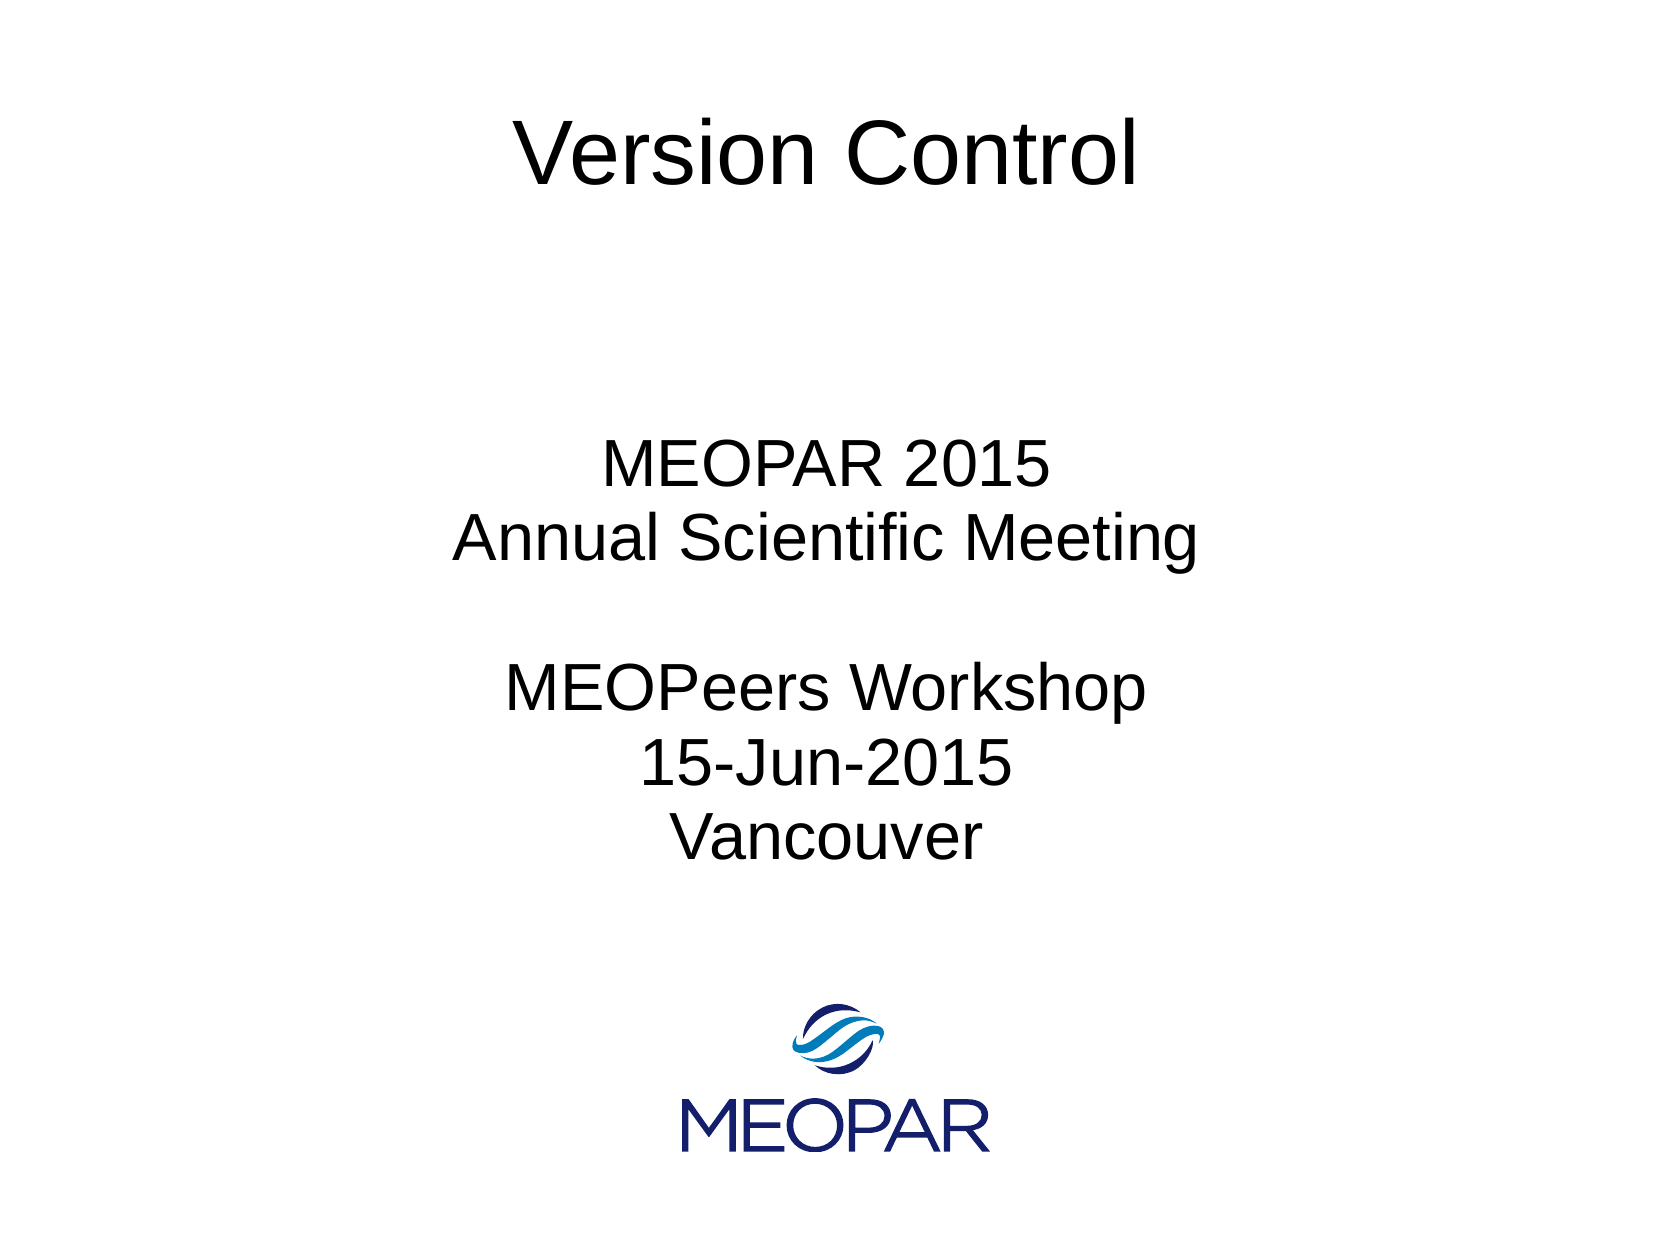

# Version Control
MEOPAR 2015
Annual Scientific Meeting
MEOPeers Workshop
15-Jun-2015
Vancouver